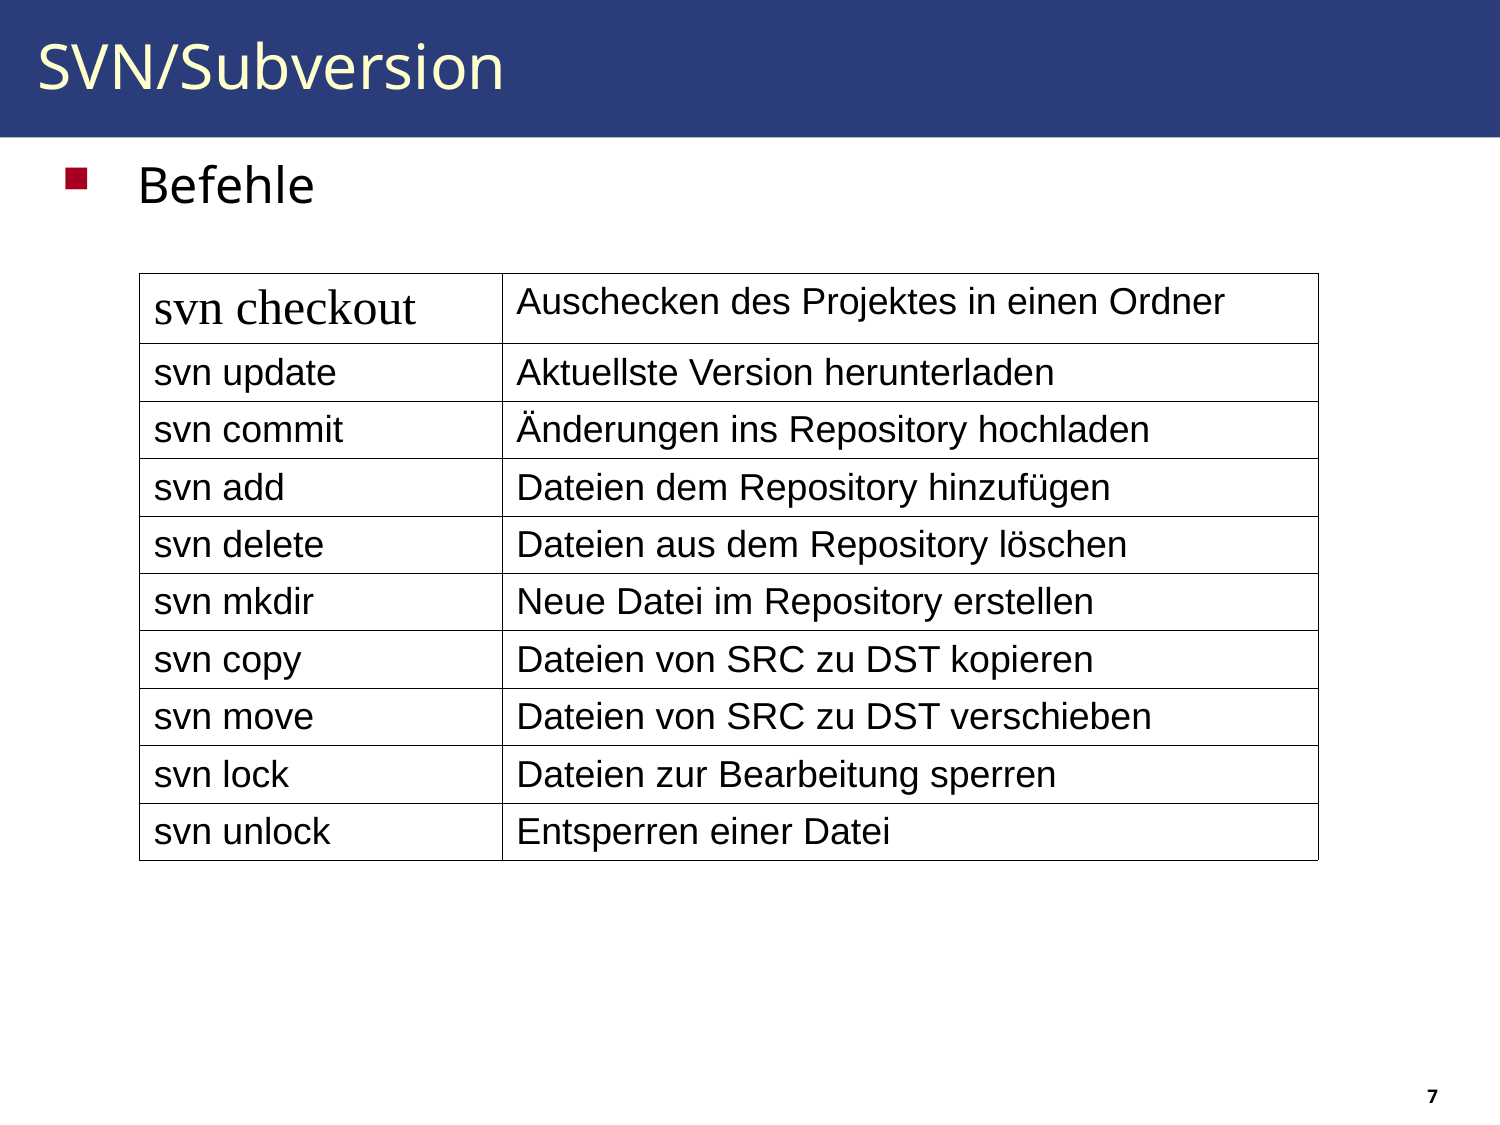

# SVN/Subversion
Befehle
| svn checkout | Auschecken des Projektes in einen Ordner |
| --- | --- |
| svn update | Aktuellste Version herunterladen |
| svn commit | Änderungen ins Repository hochladen |
| svn add | Dateien dem Repository hinzufügen |
| svn delete | Dateien aus dem Repository löschen |
| svn mkdir | Neue Datei im Repository erstellen |
| svn copy | Dateien von SRC zu DST kopieren |
| svn move | Dateien von SRC zu DST verschieben |
| svn lock | Dateien zur Bearbeitung sperren |
| svn unlock | Entsperren einer Datei |
7